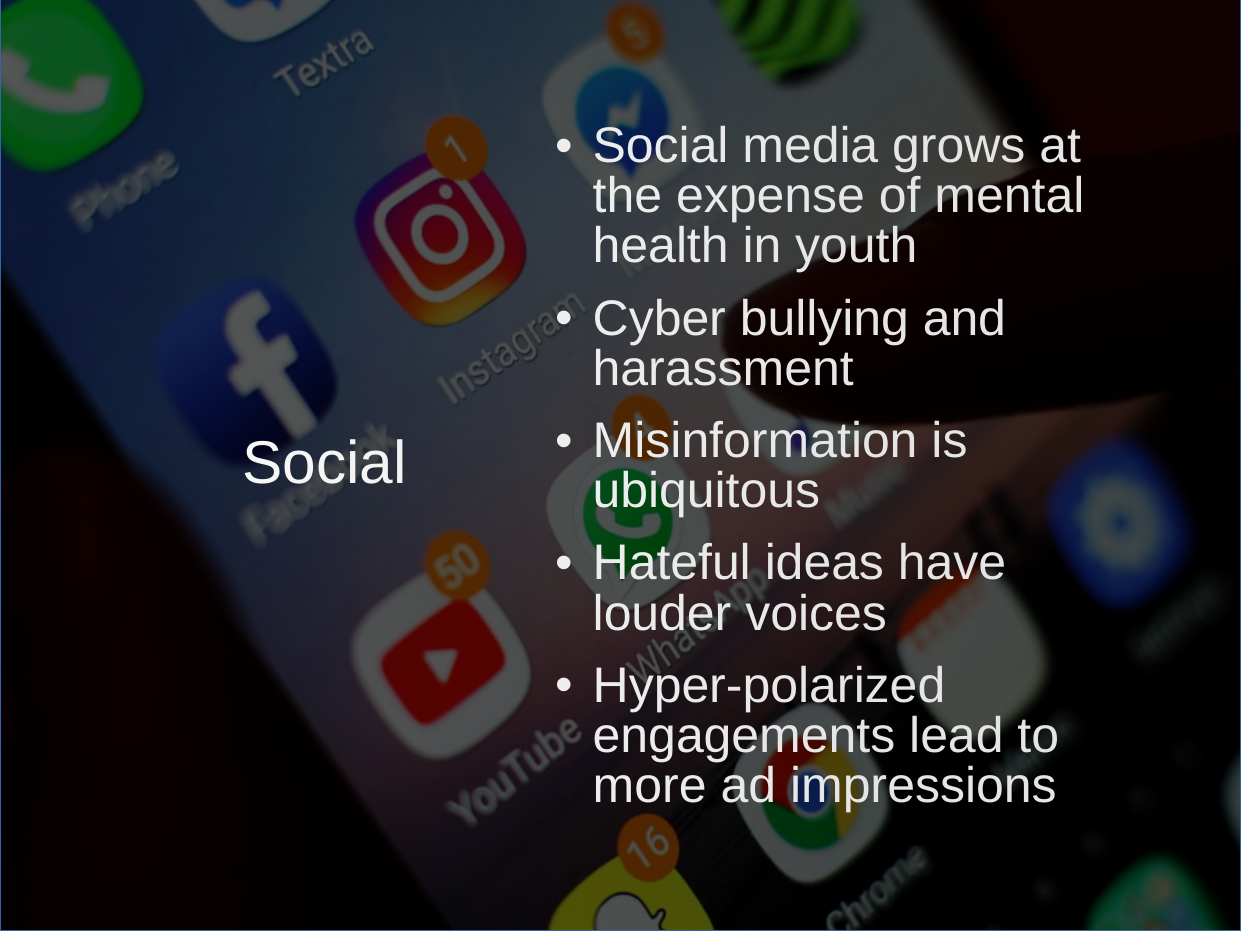

Social media grows at the expense of mental health in youth
Cyber bullying and harassment
Misinformation is ubiquitous
Hateful ideas have louder voices
Hyper-polarized engagements lead to more ad impressions
Social